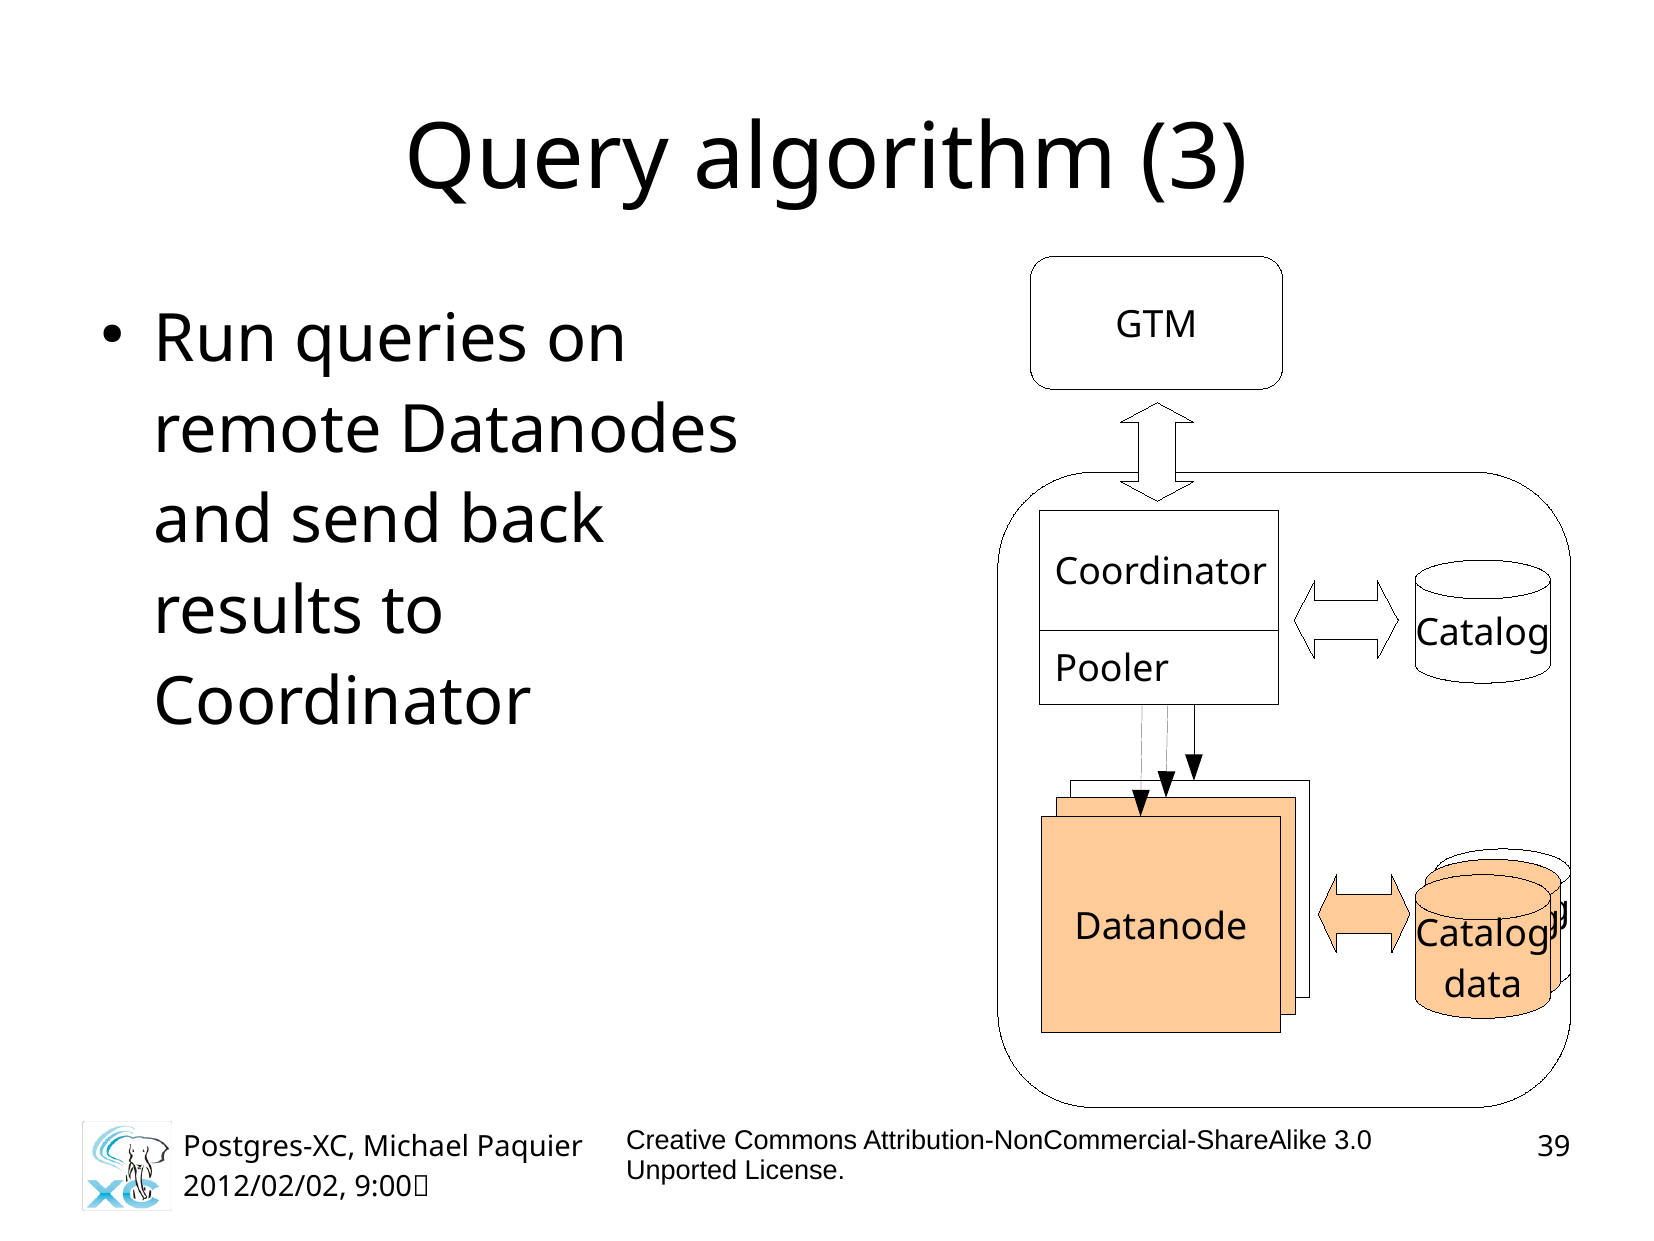

# Query algorithm (3)
GTM
Run queries on remote Datanodes and send back results to Coordinator
Coordinator
Catalog
Pooler
Datanode
Datanode
Datanode
Catalog
data
Catalog
data
Catalog
data
39